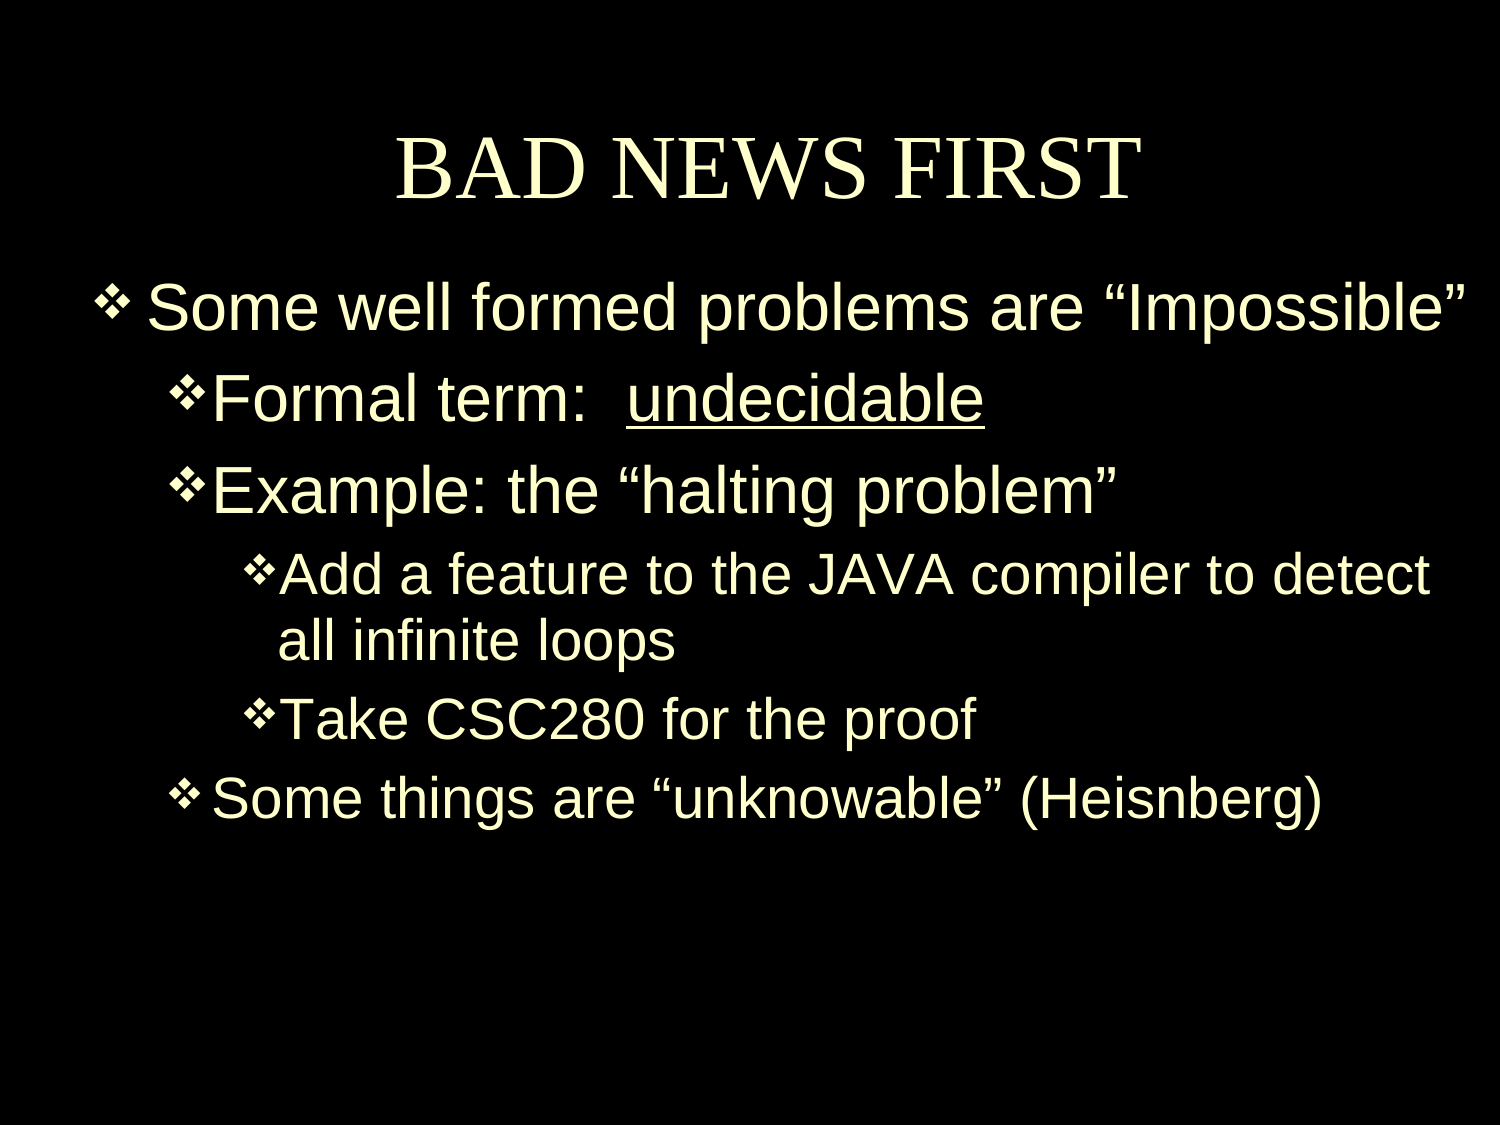

# BAD NEWS FIRST
Some well formed problems are “Impossible”
Formal term: undecidable
Example: the “halting problem”
Add a feature to the JAVA compiler to detect all infinite loops
Take CSC280 for the proof
Some things are “unknowable” (Heisnberg)